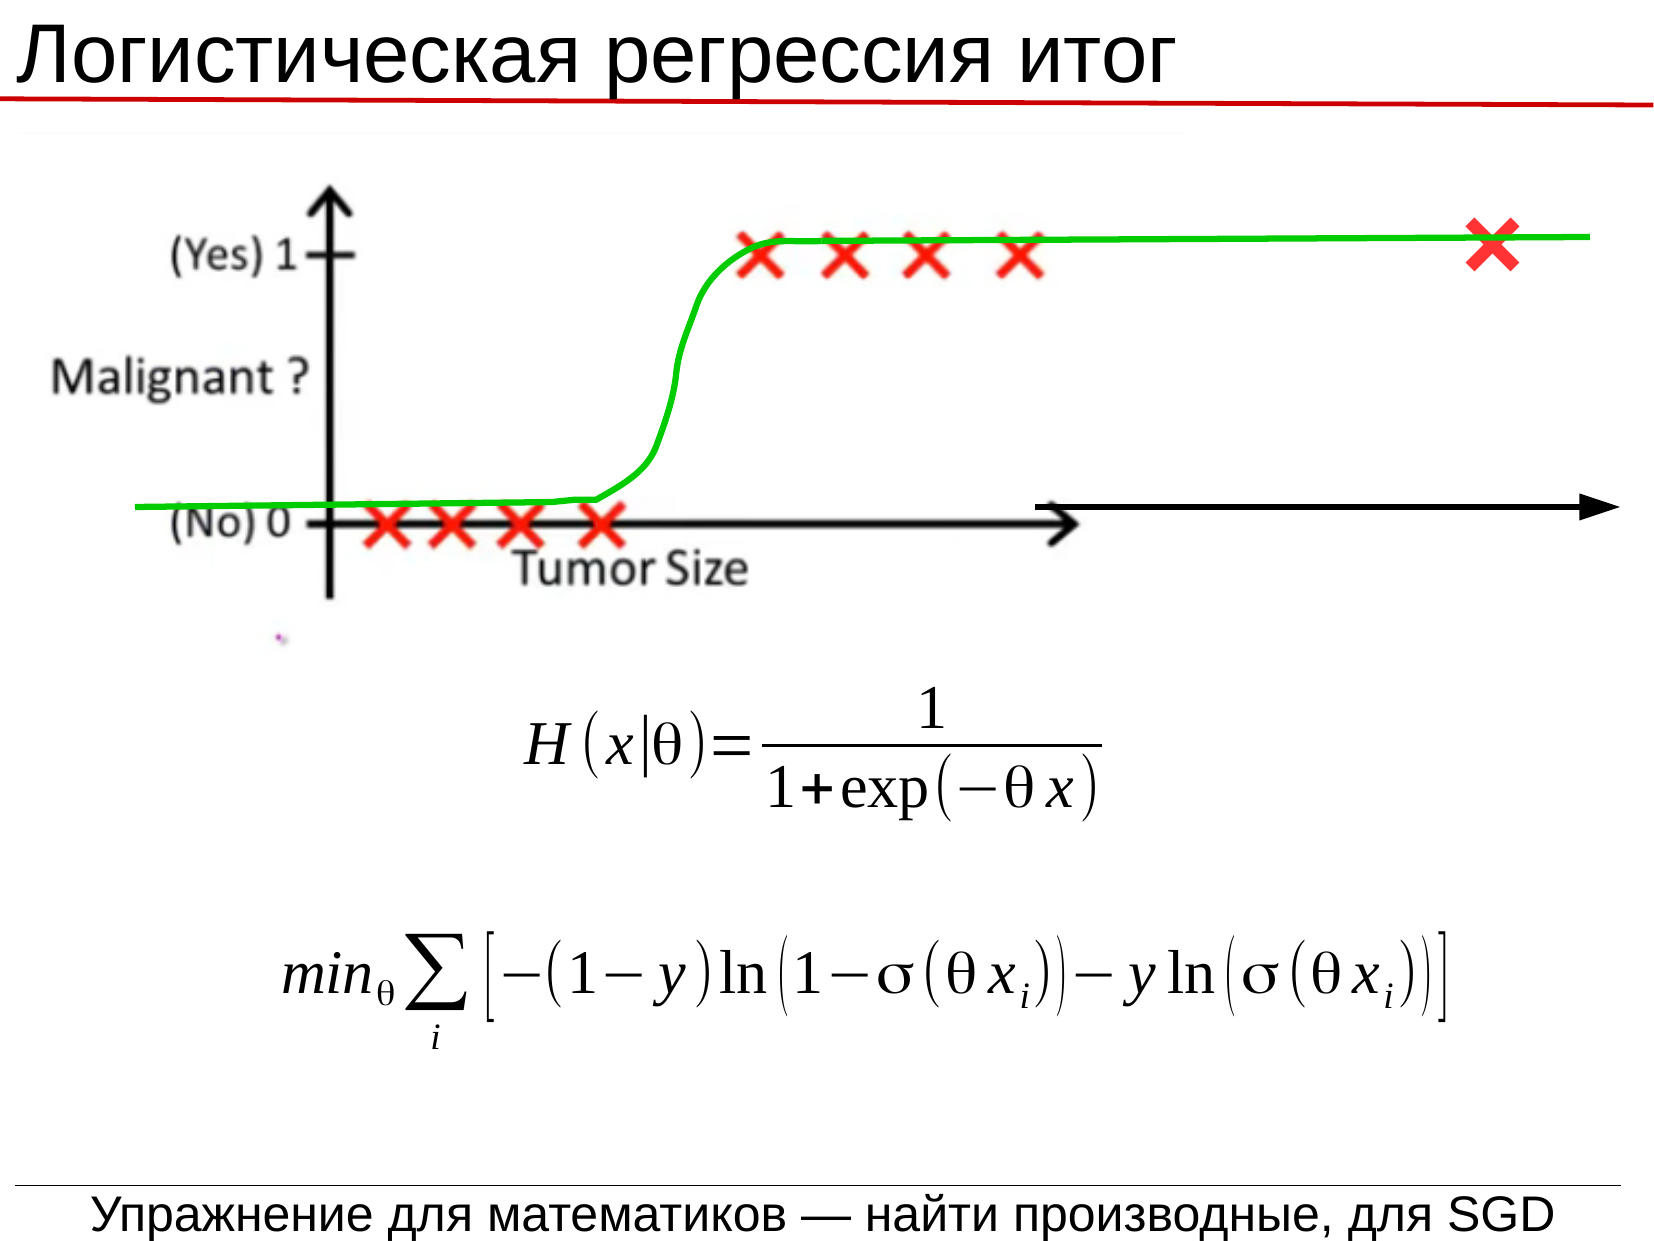

Логистическая регрессия итог
Упражнение для математиков — найти производные, для SGD